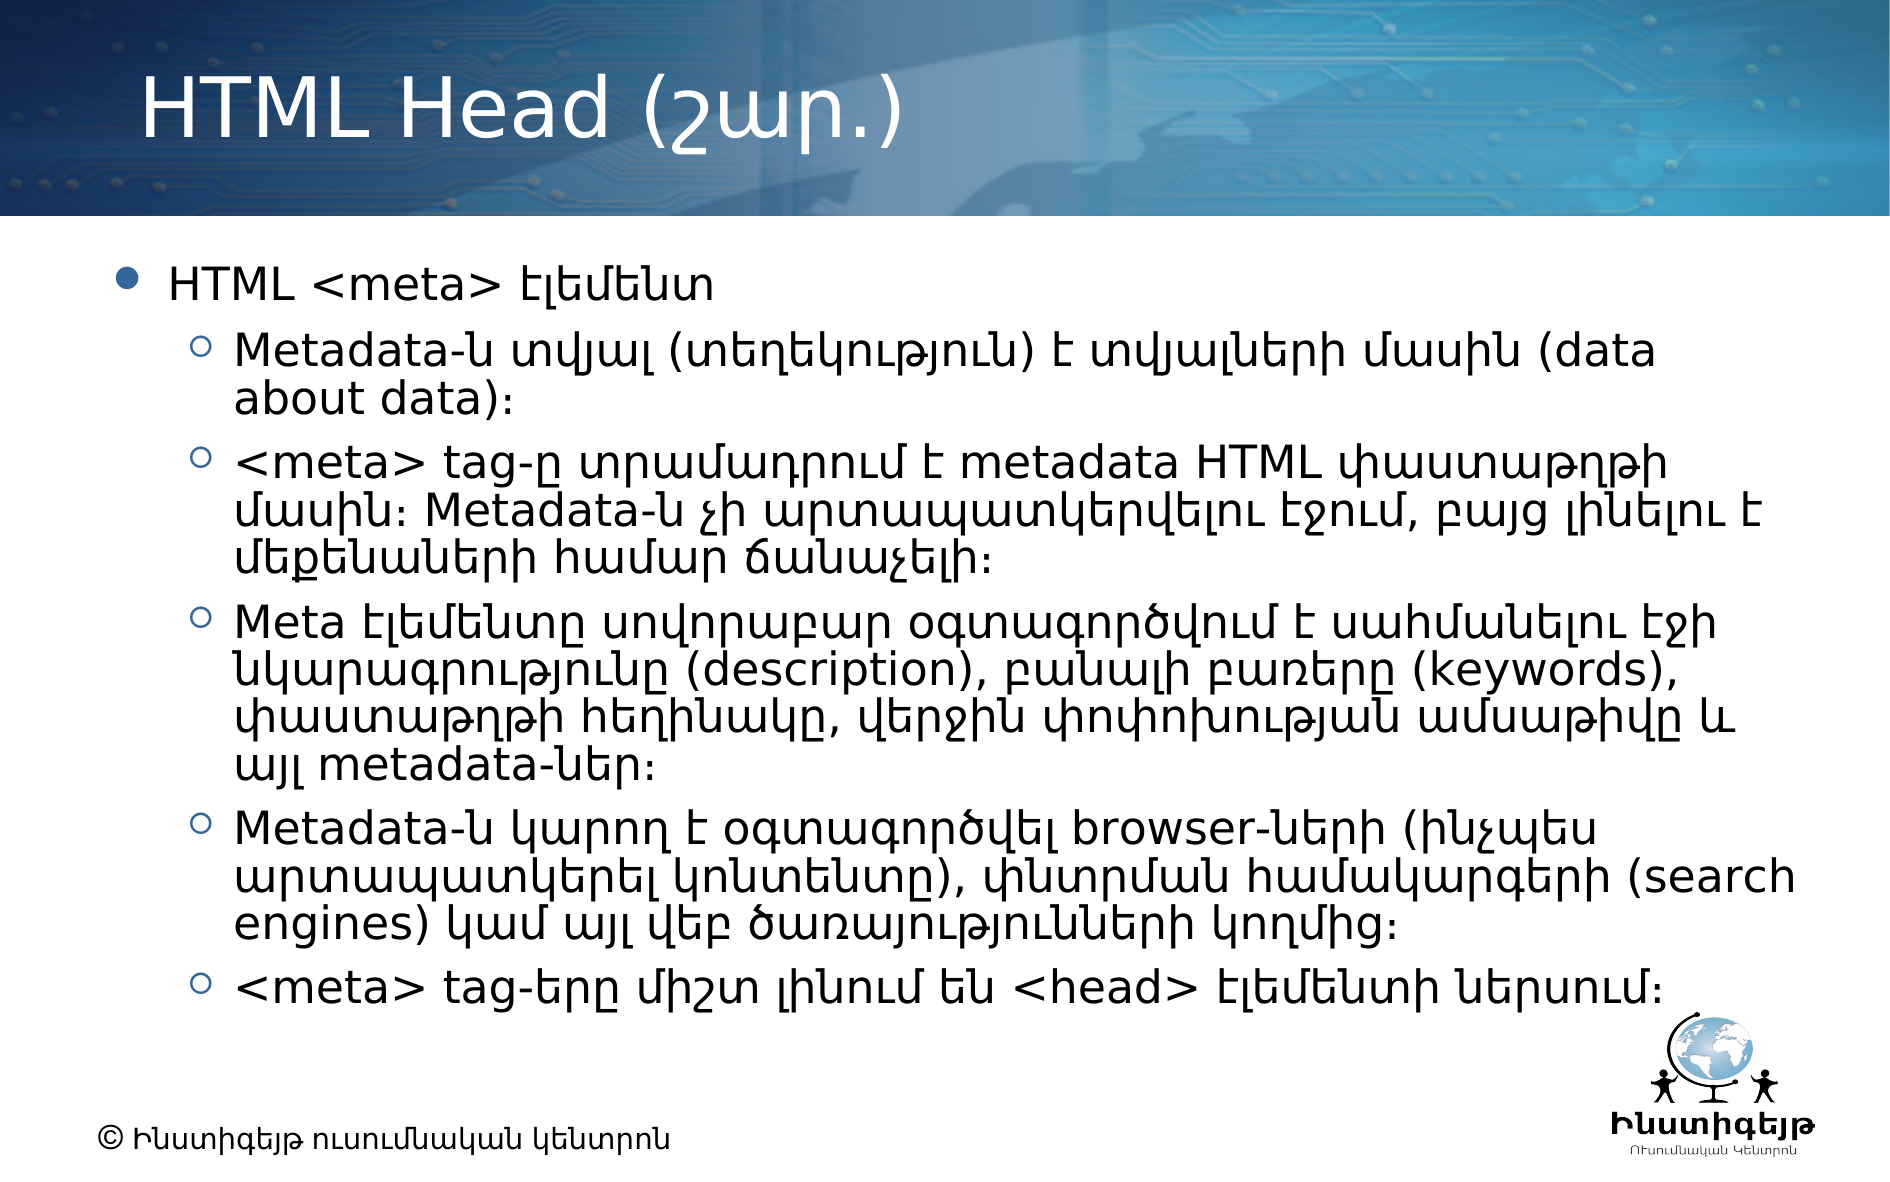

HTML Head (շար.)
# HTML <meta> էլեմենտ
Metadata-ն տվյալ (տեղեկություն) է տվյալների մասին (data about data)։
<meta> tag-ը տրամադրում է metadata HTML փաստաթղթի մասին։ Metadata-ն չի արտապատկերվելու էջում, բայց լինելու է մեքենաների համար ճանաչելի։
Meta էլեմենտը սովորաբար օգտագործվում է սահմանելու էջի նկարագրությունը (description), բանալի բառերը (keywords), փաստաթղթի հեղինակը, վերջին փոփոխության ամսաթիվը և այլ metadata-ներ։
Metadata-ն կարող է օգտագործվել browser-ների (ինչպես արտապատկերել կոնտենտը), փնտրման համակարգերի (search engines) կամ այլ վեբ ծառայությունների կողմից։
<meta> tag-երը միշտ լինում են <head> էլեմենտի ներսում։